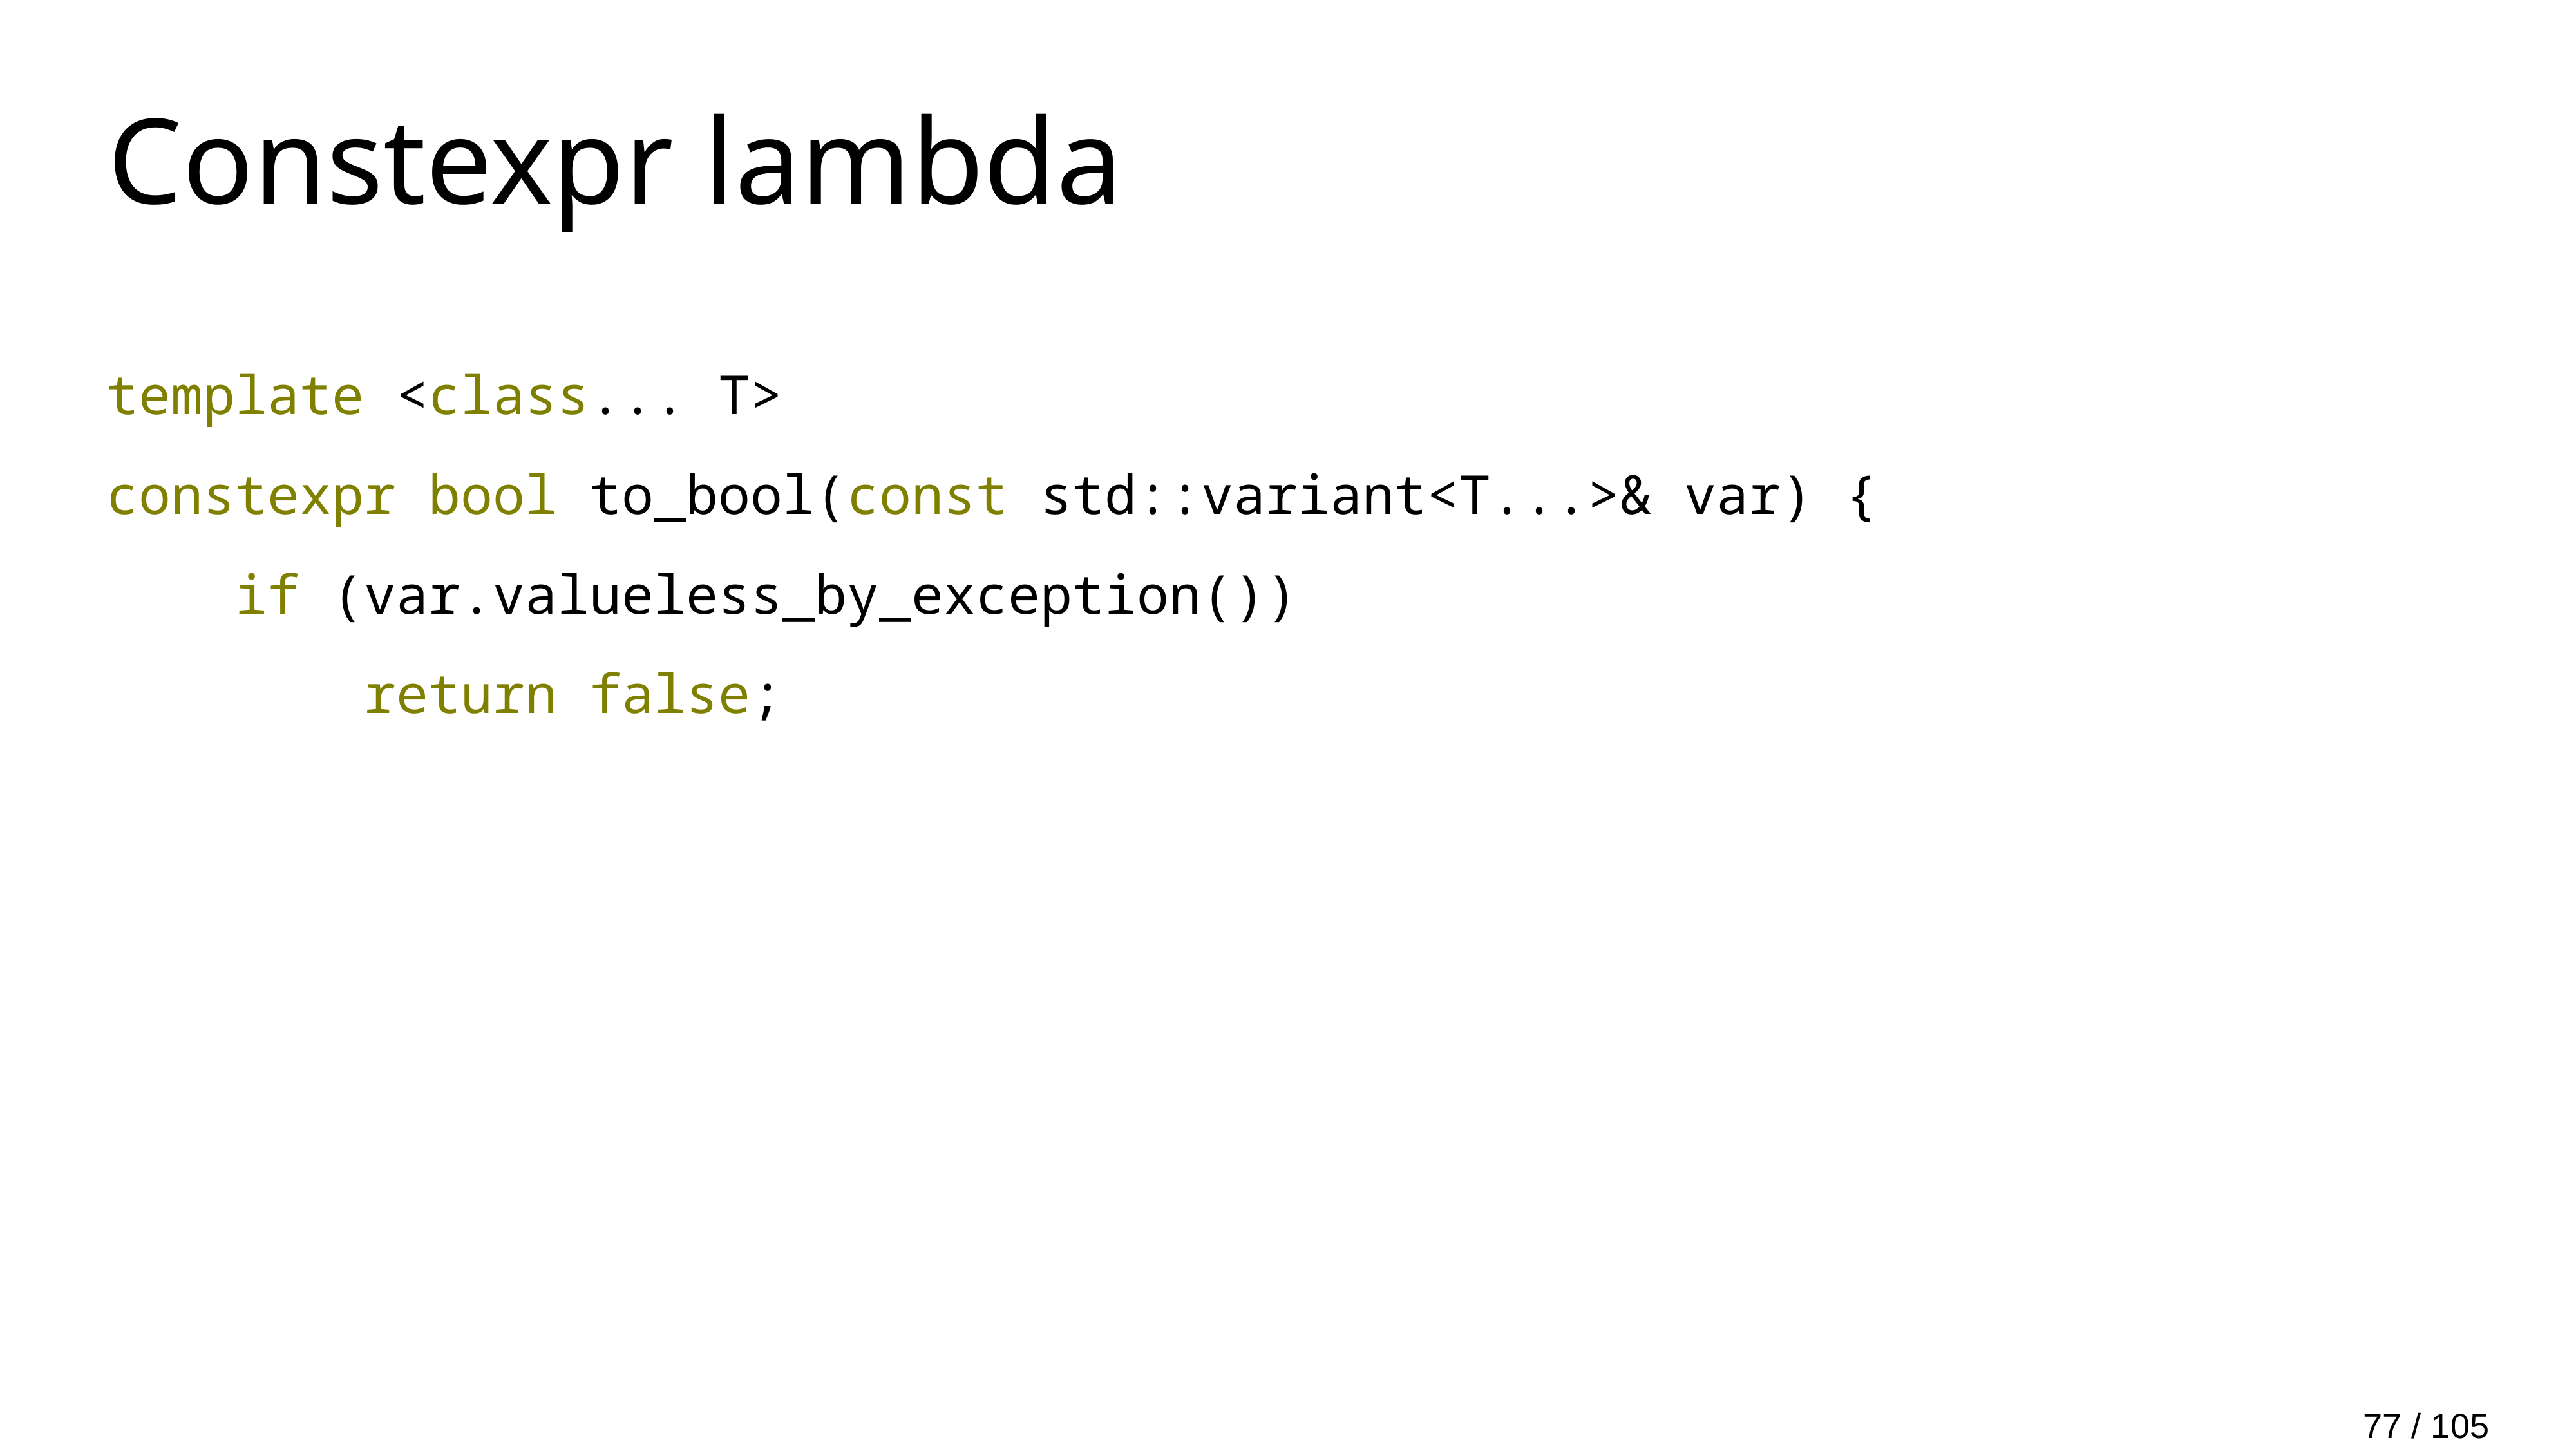

# Constexpr lambda
template <class... T>
constexpr bool to_bool(const std::variant<T...>& var) {
 if (var.valueless_by_exception())
 return false;